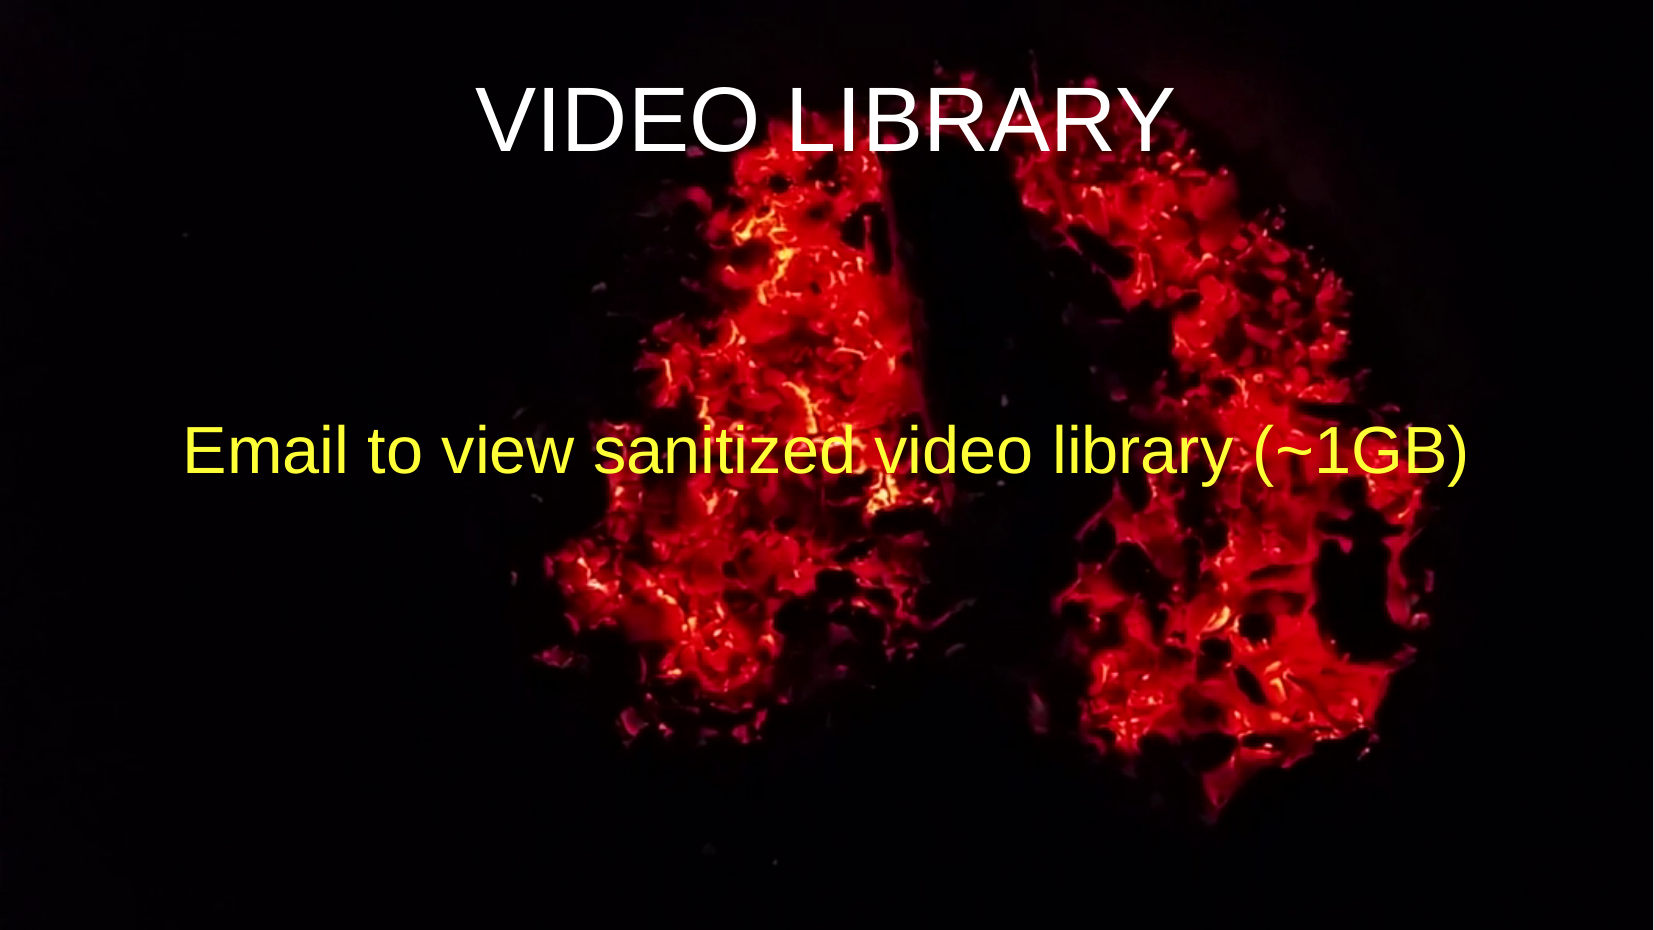

VIDEO LIBRARY
Email to view sanitized video library (~1GB)